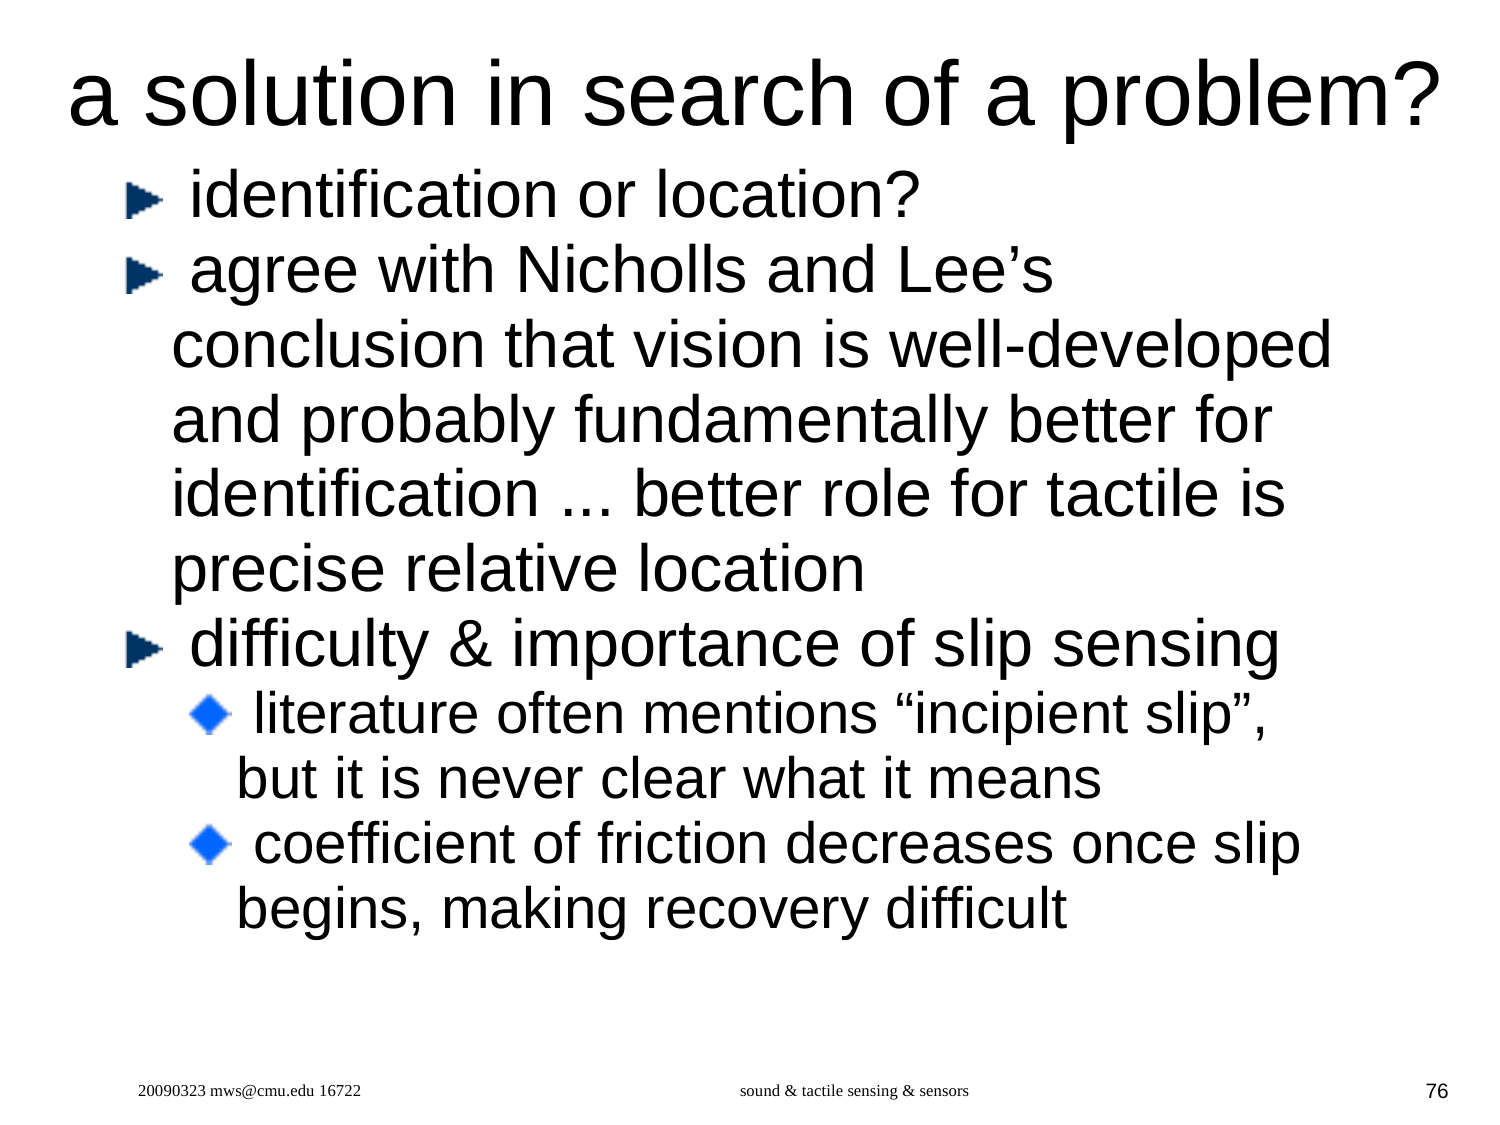

# a solution in search of a problem?
 identification or location?
 agree with Nicholls and Lee’s conclusion that vision is well-developed and probably fundamentally better for identification ... better role for tactile is precise relative location
 difficulty & importance of slip sensing
 literature often mentions “incipient slip”, but it is never clear what it means
 coefficient of friction decreases once slip begins, making recovery difficult
76
20090323 mws@cmu.edu 16722
sound & tactile sensing & sensors